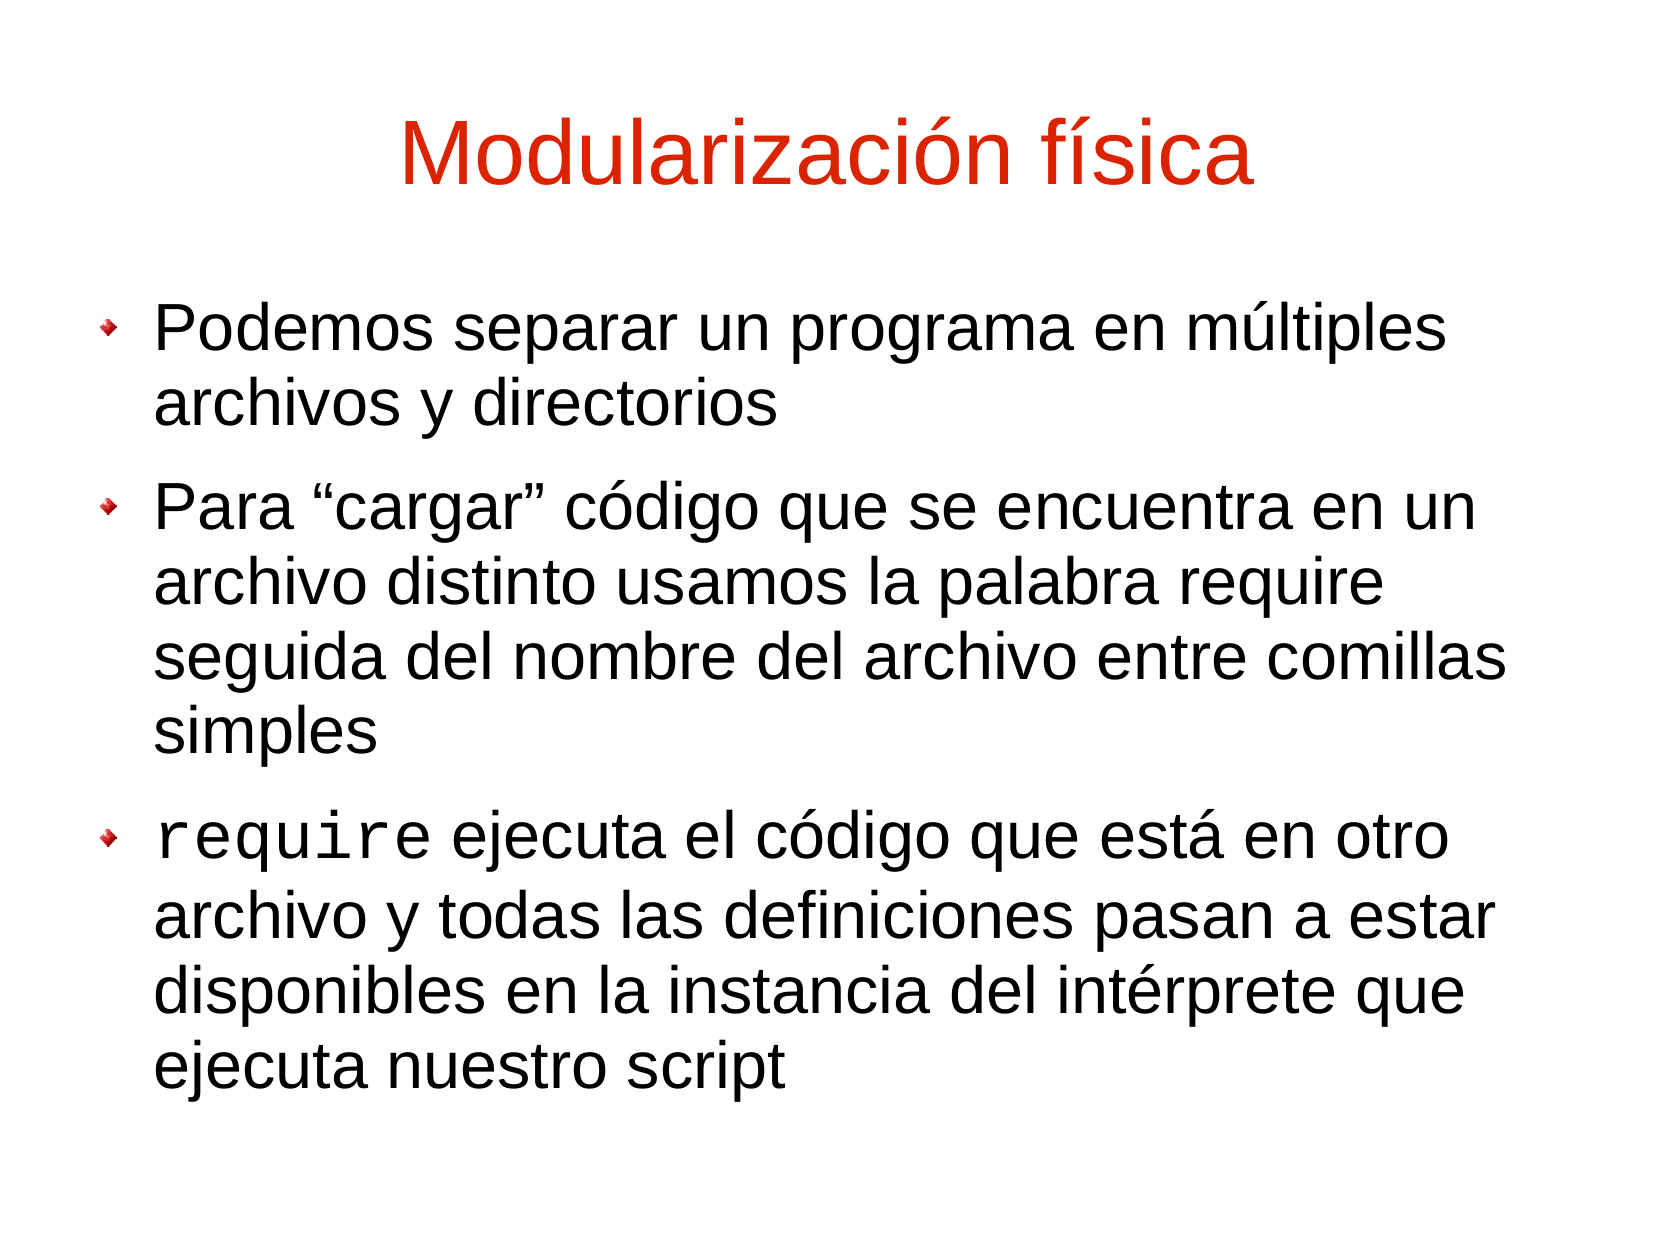

# Modularización física
Podemos separar un programa en múltiples archivos y directorios
Para “cargar” código que se encuentra en un archivo distinto usamos la palabra require seguida del nombre del archivo entre comillas simples
require ejecuta el código que está en otro archivo y todas las definiciones pasan a estar disponibles en la instancia del intérprete que ejecuta nuestro script